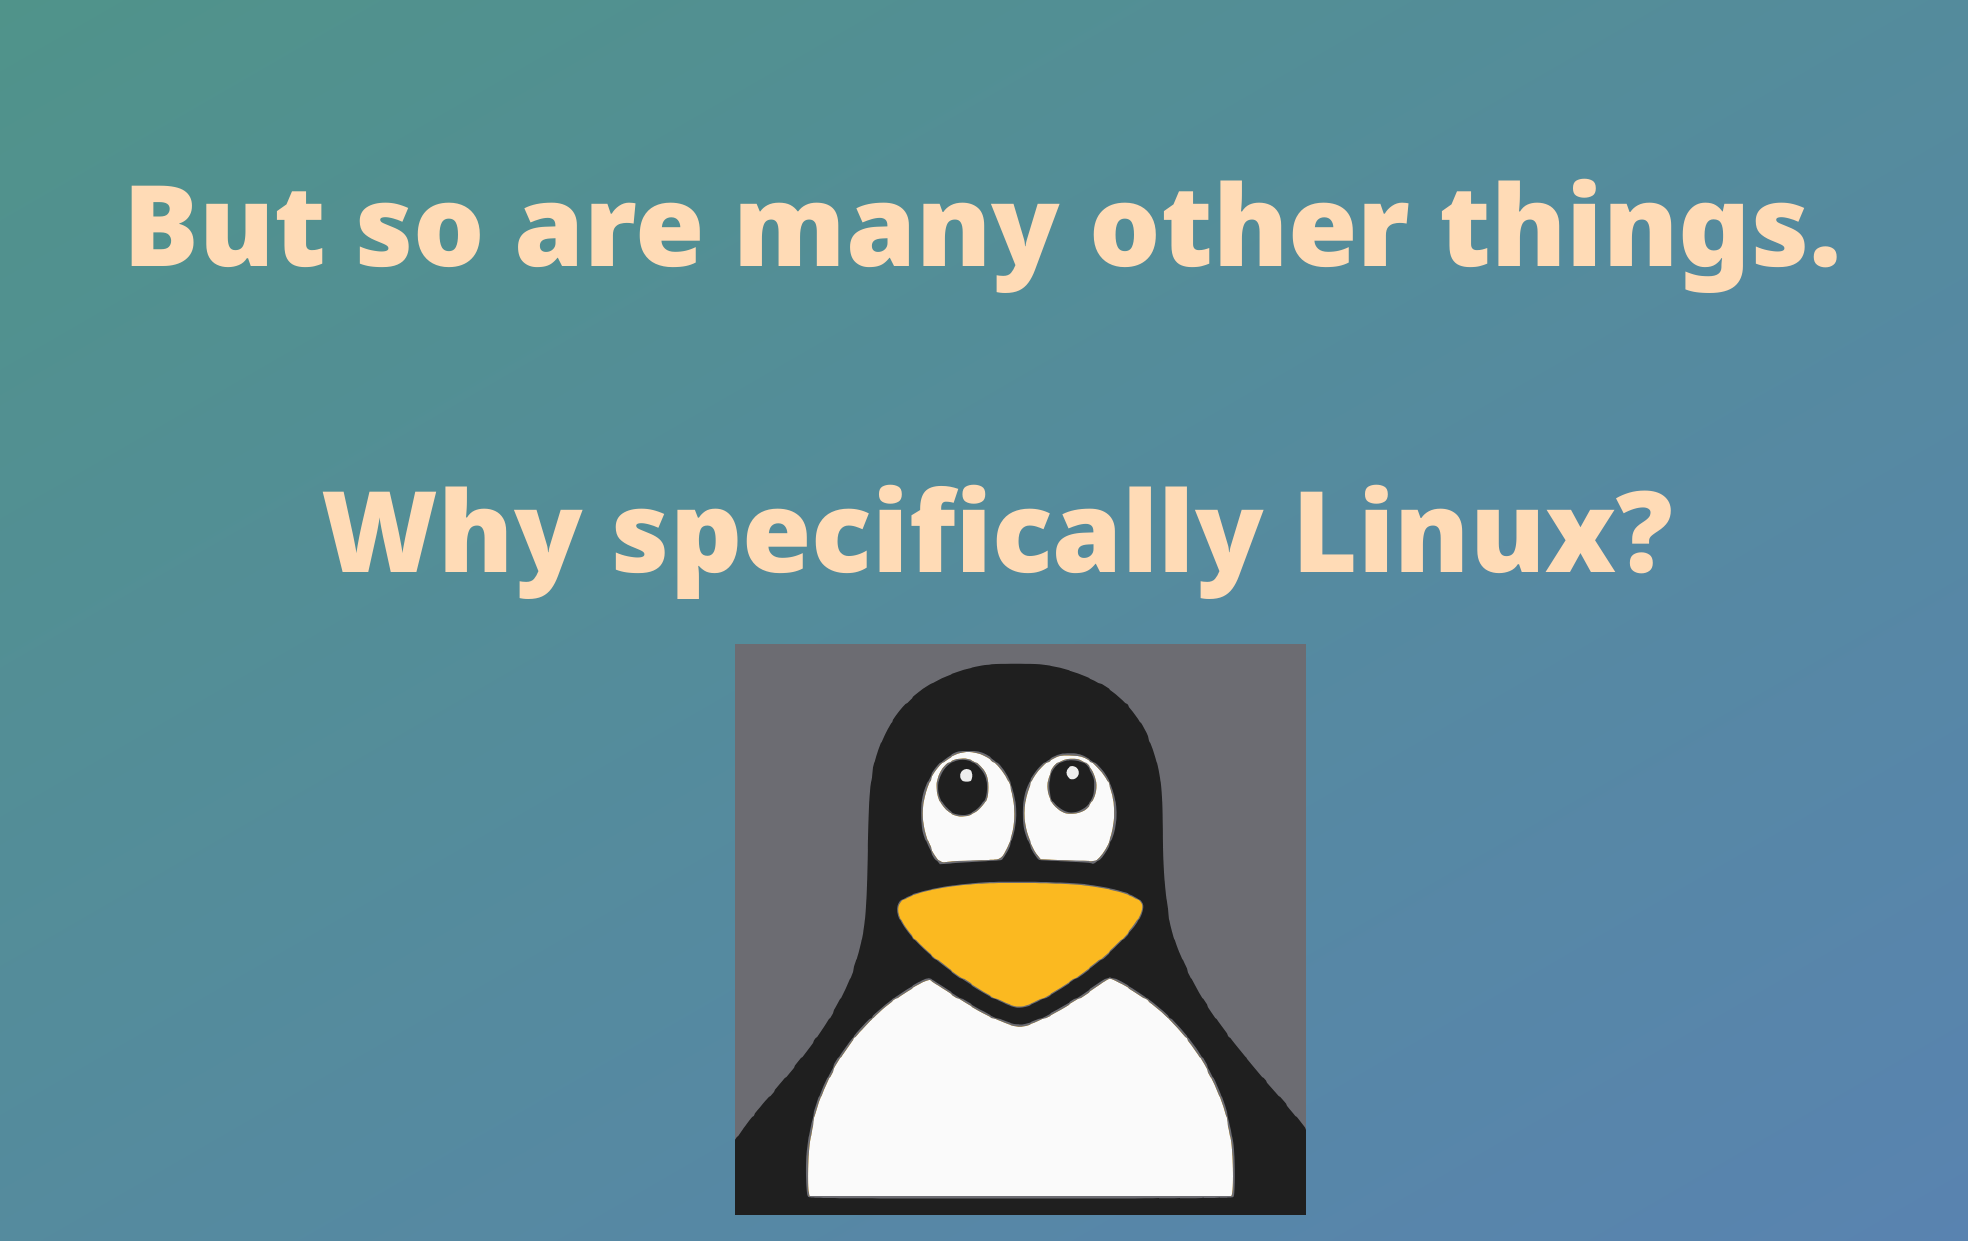

# But so are many other things.
 Why specifically Linux?